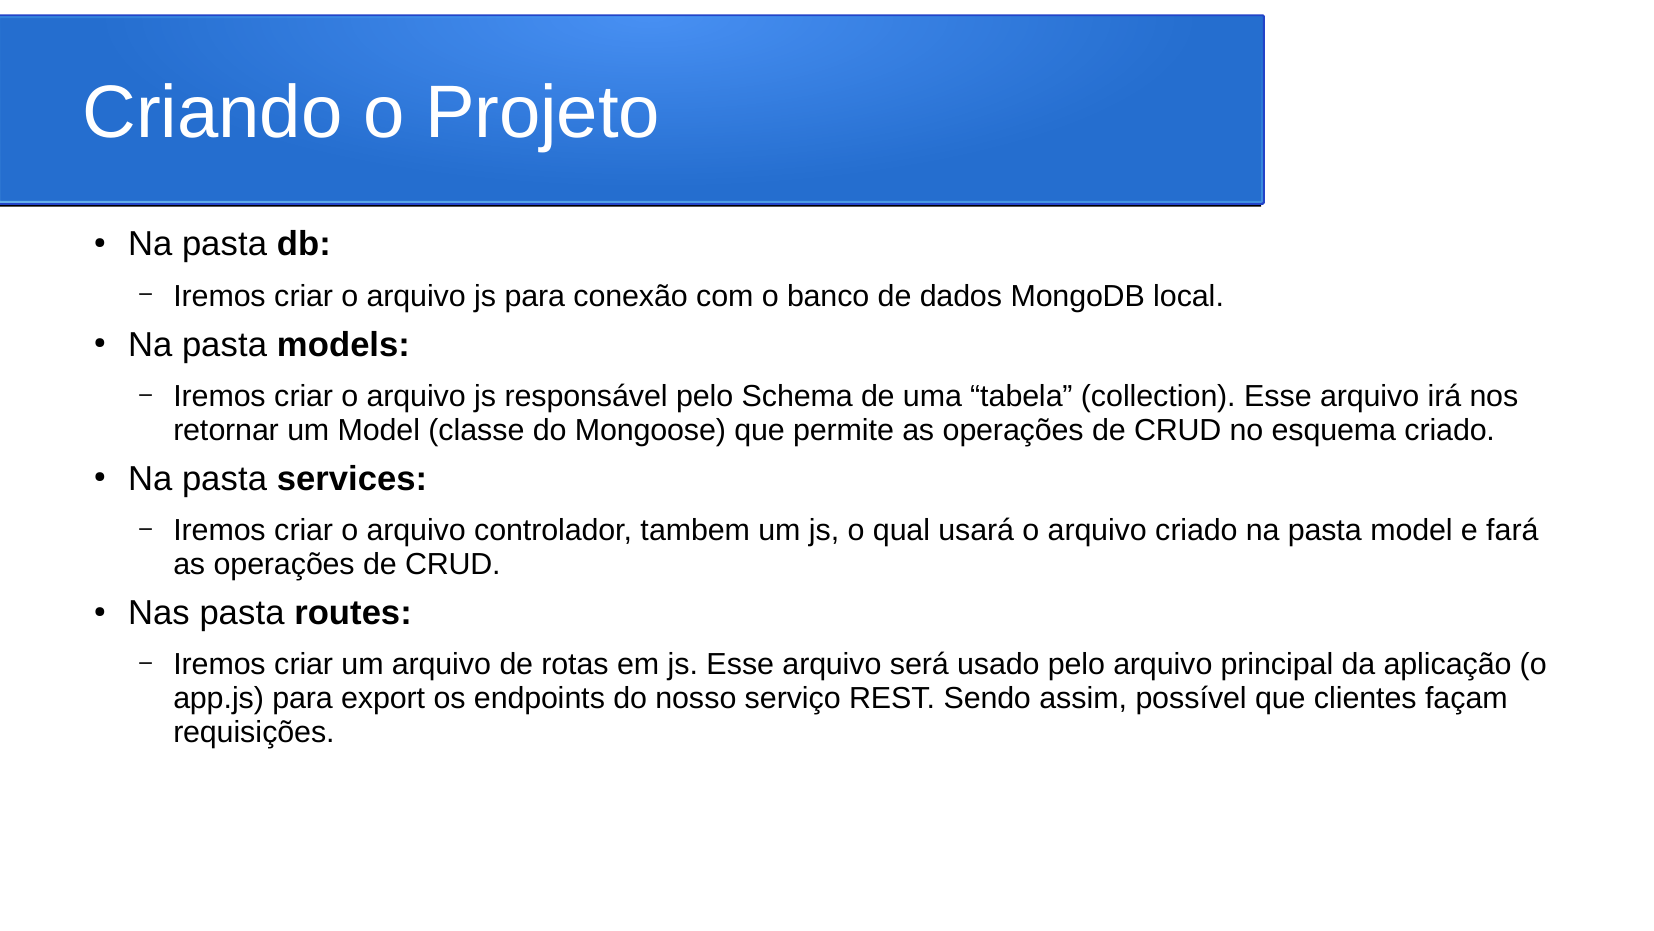

# Criando o Projeto
Na pasta db:
Iremos criar o arquivo js para conexão com o banco de dados MongoDB local.
Na pasta models:
Iremos criar o arquivo js responsável pelo Schema de uma “tabela” (collection). Esse arquivo irá nos retornar um Model (classe do Mongoose) que permite as operações de CRUD no esquema criado.
Na pasta services:
Iremos criar o arquivo controlador, tambem um js, o qual usará o arquivo criado na pasta model e fará as operações de CRUD.
Nas pasta routes:
Iremos criar um arquivo de rotas em js. Esse arquivo será usado pelo arquivo principal da aplicação (o app.js) para export os endpoints do nosso serviço REST. Sendo assim, possível que clientes façam requisições.